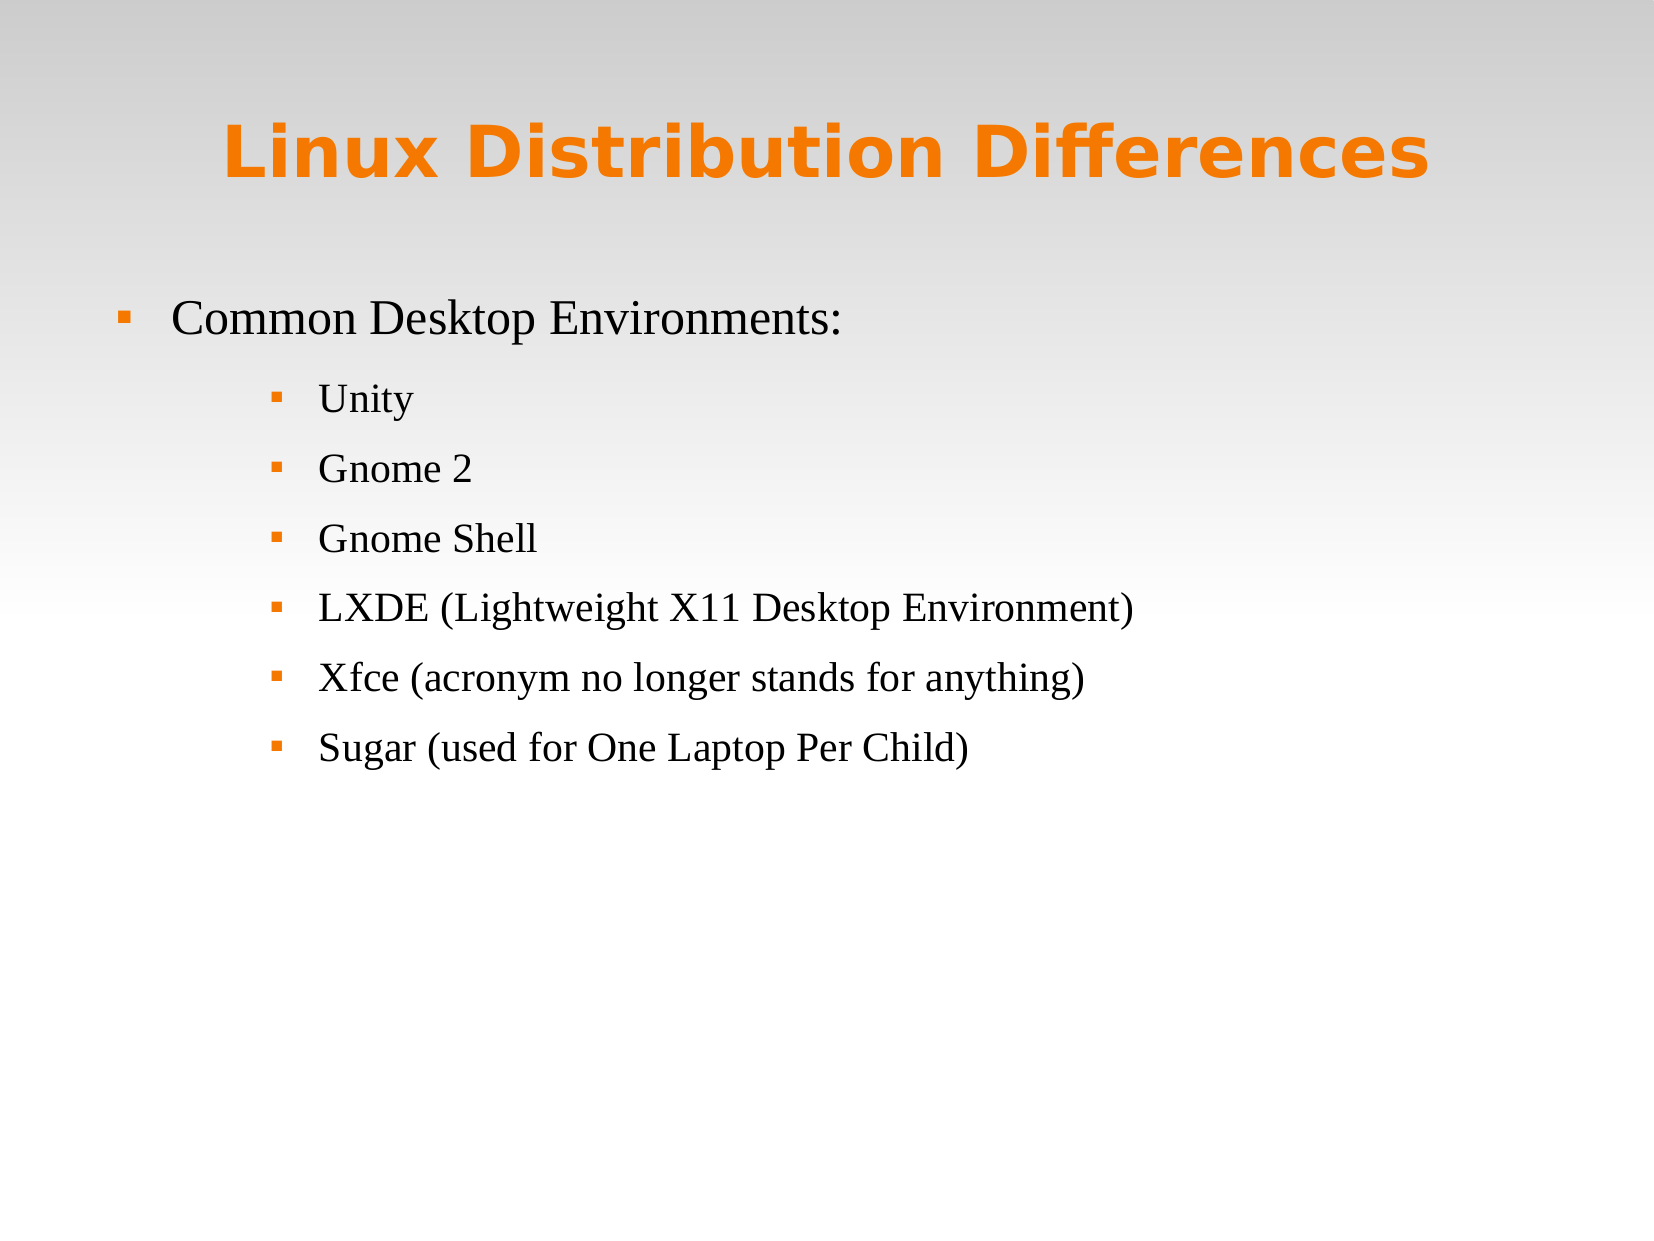

# Linux Distribution Differences
Common Desktop Environments:
Unity
Gnome 2
Gnome Shell
LXDE (Lightweight X11 Desktop Environment)
Xfce (acronym no longer stands for anything)
Sugar (used for One Laptop Per Child)